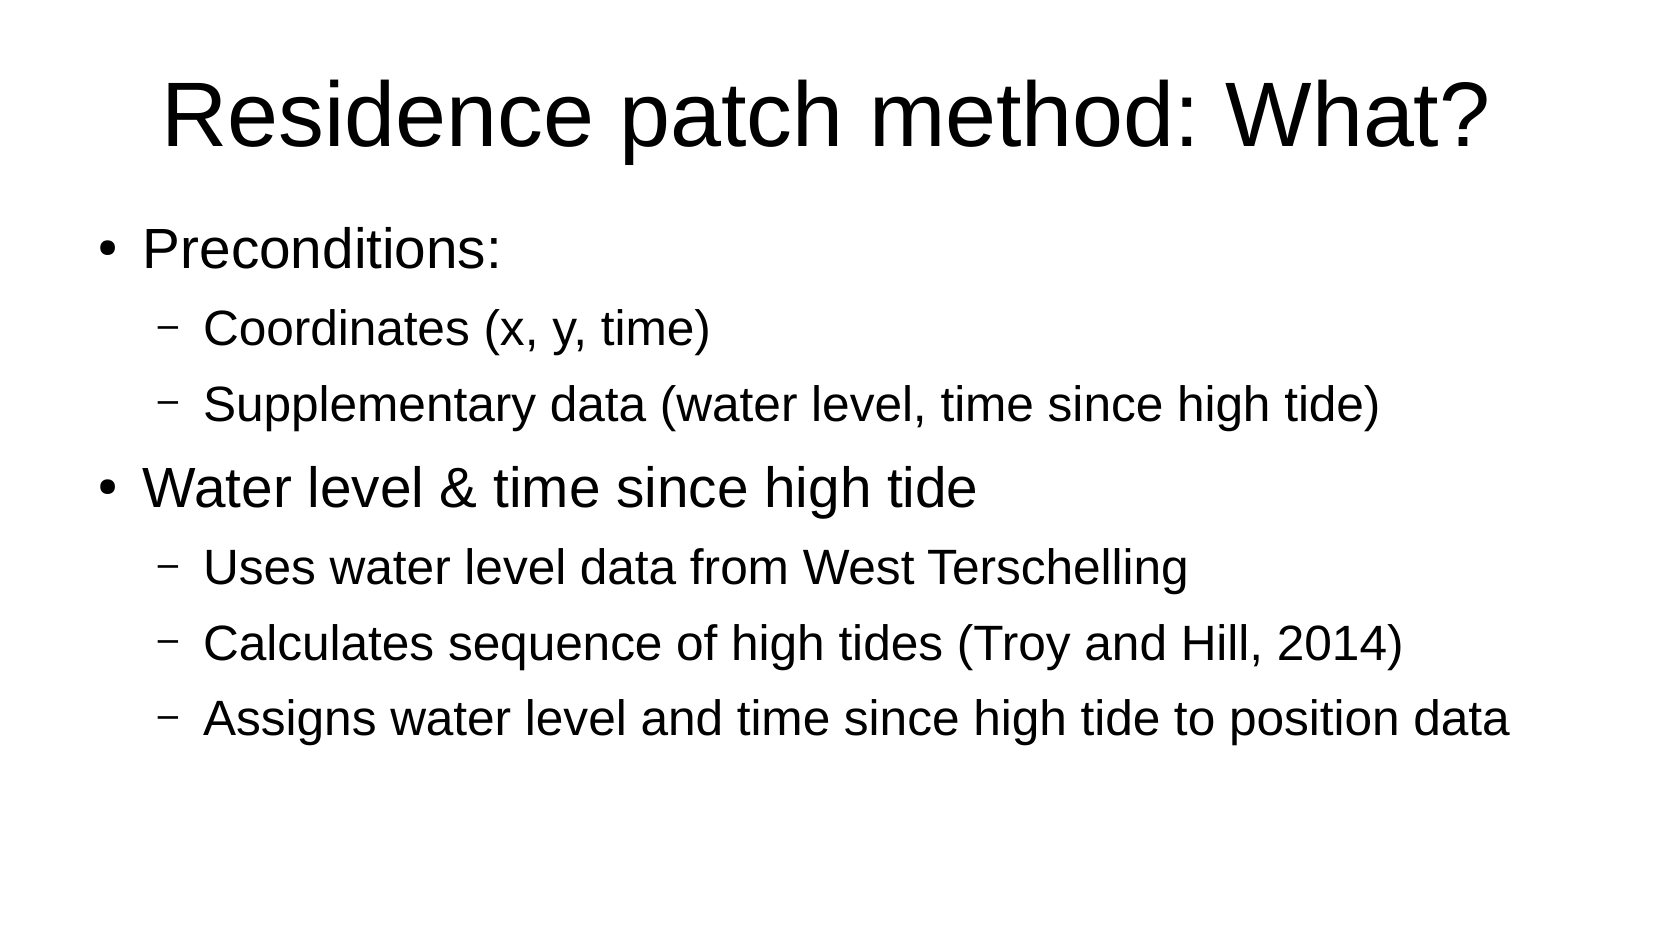

# Residence patch method: What?
Preconditions:
Coordinates (x, y, time)
Supplementary data (water level, time since high tide)
Water level & time since high tide
Uses water level data from West Terschelling
Calculates sequence of high tides (Troy and Hill, 2014)
Assigns water level and time since high tide to position data